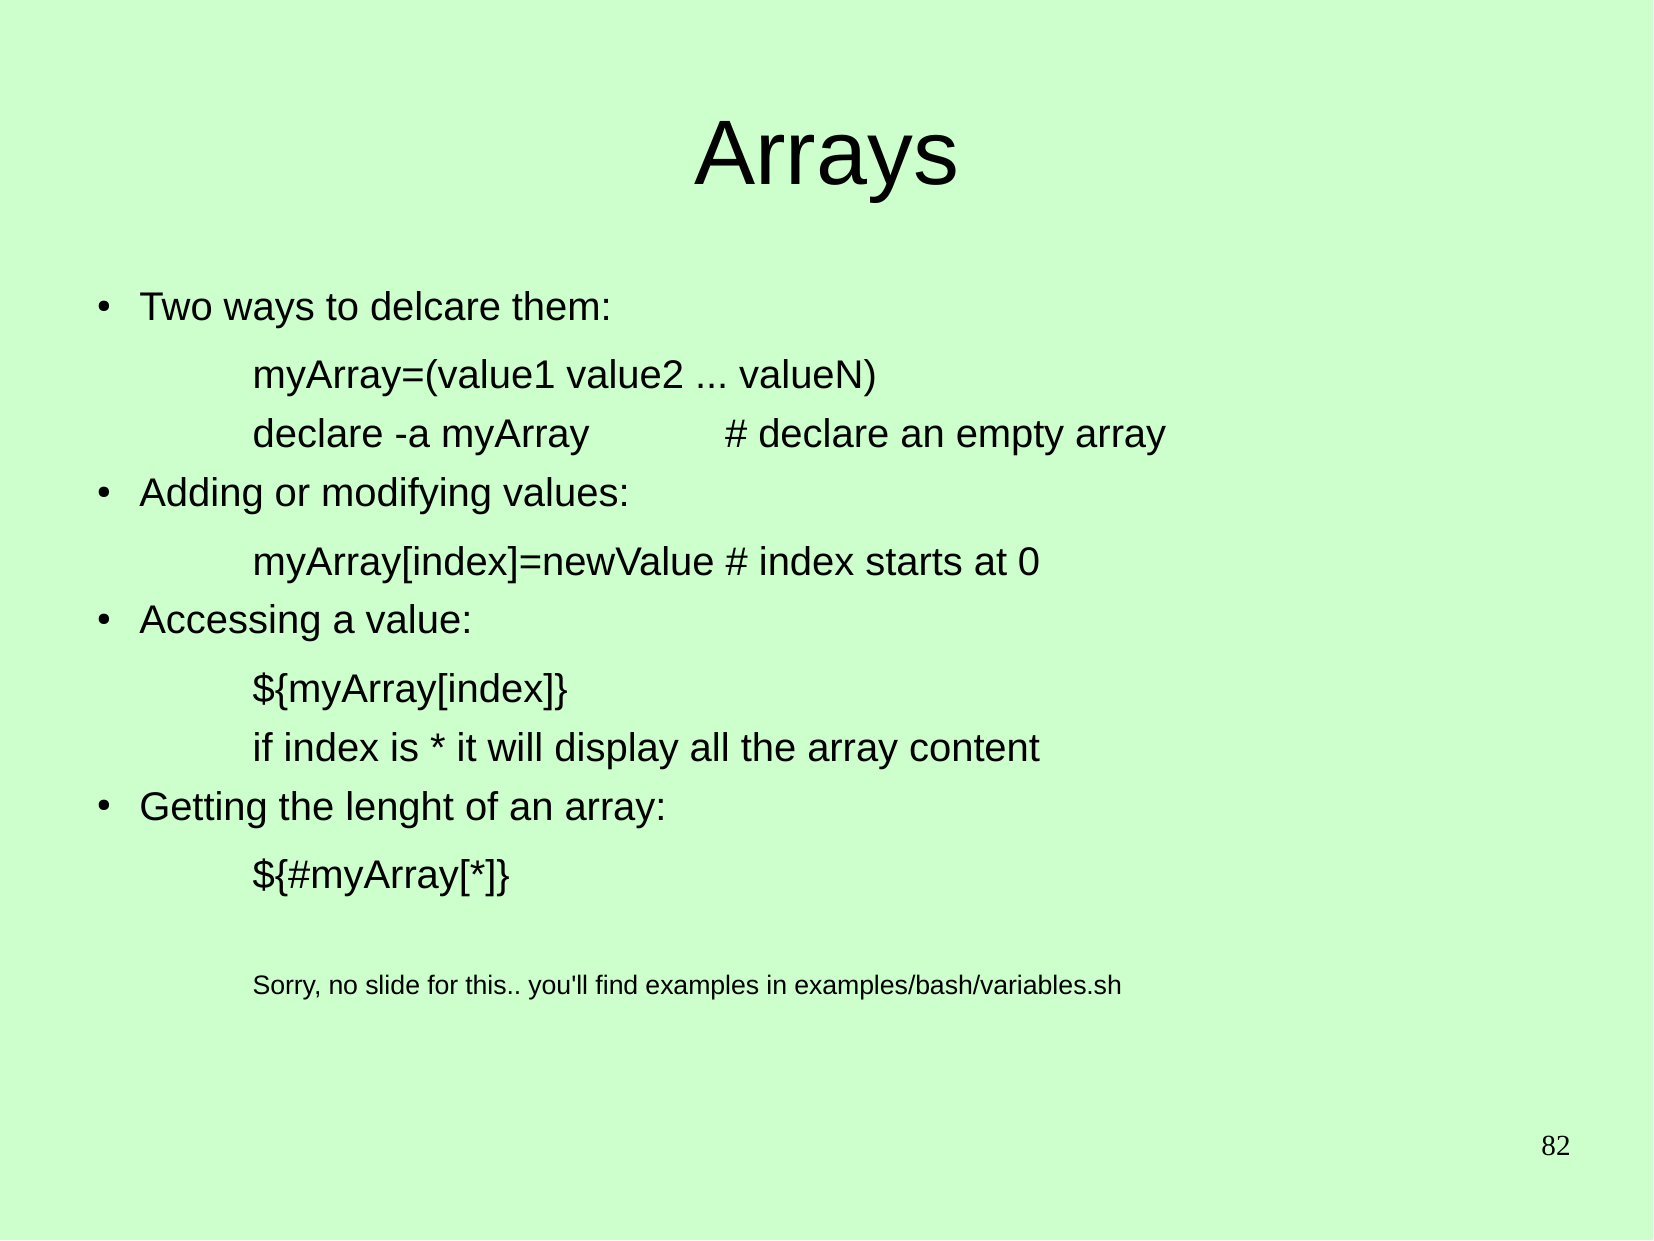

# Arrays
Two ways to delcare them:
myArray=(value1 value2 ... valueN)
declare -a myArray			# declare an empty array
Adding or modifying values:
myArray[index]=newValue # index starts at 0
Accessing a value:
${myArray[index]}
if index is * it will display all the array content
Getting the lenght of an array:
${#myArray[*]}
Sorry, no slide for this.. you'll find examples in examples/bash/variables.sh
82